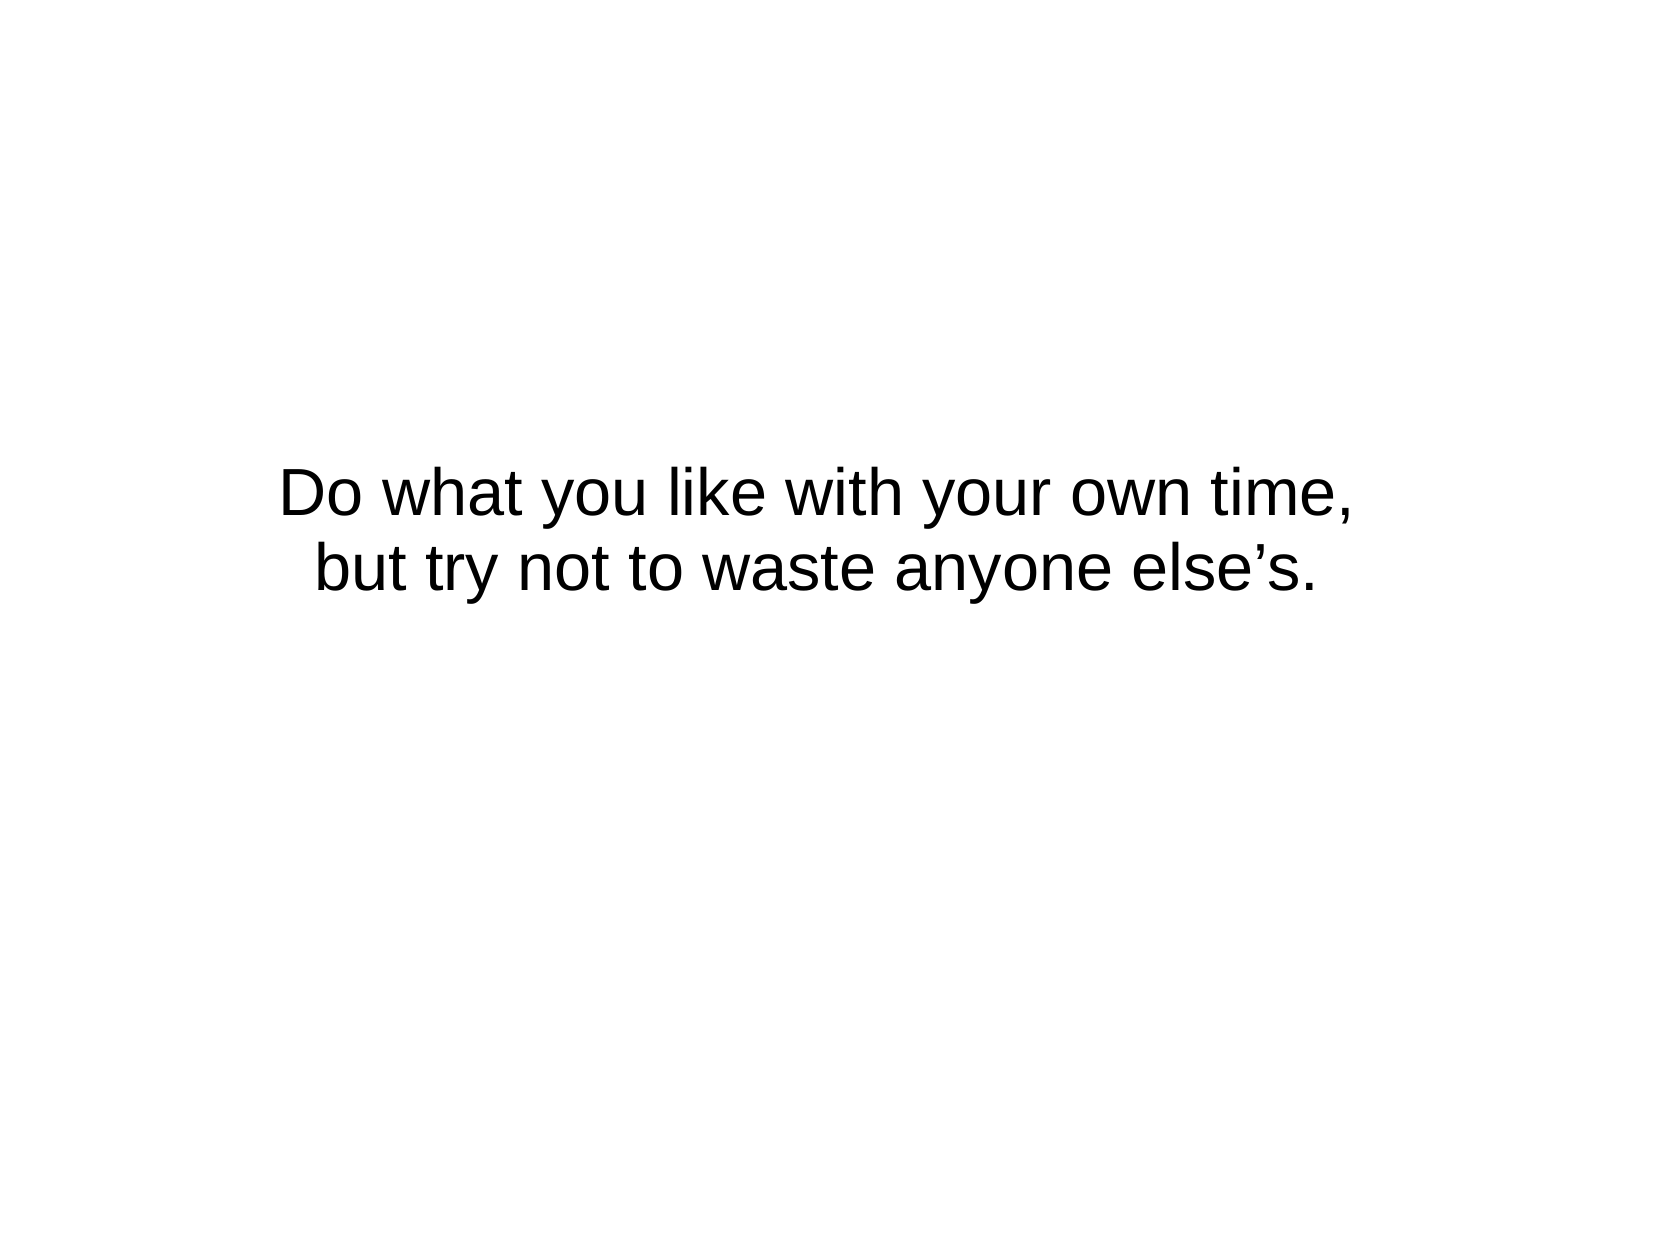

# Do what you like with your own time,
but try not to waste anyone else’s.